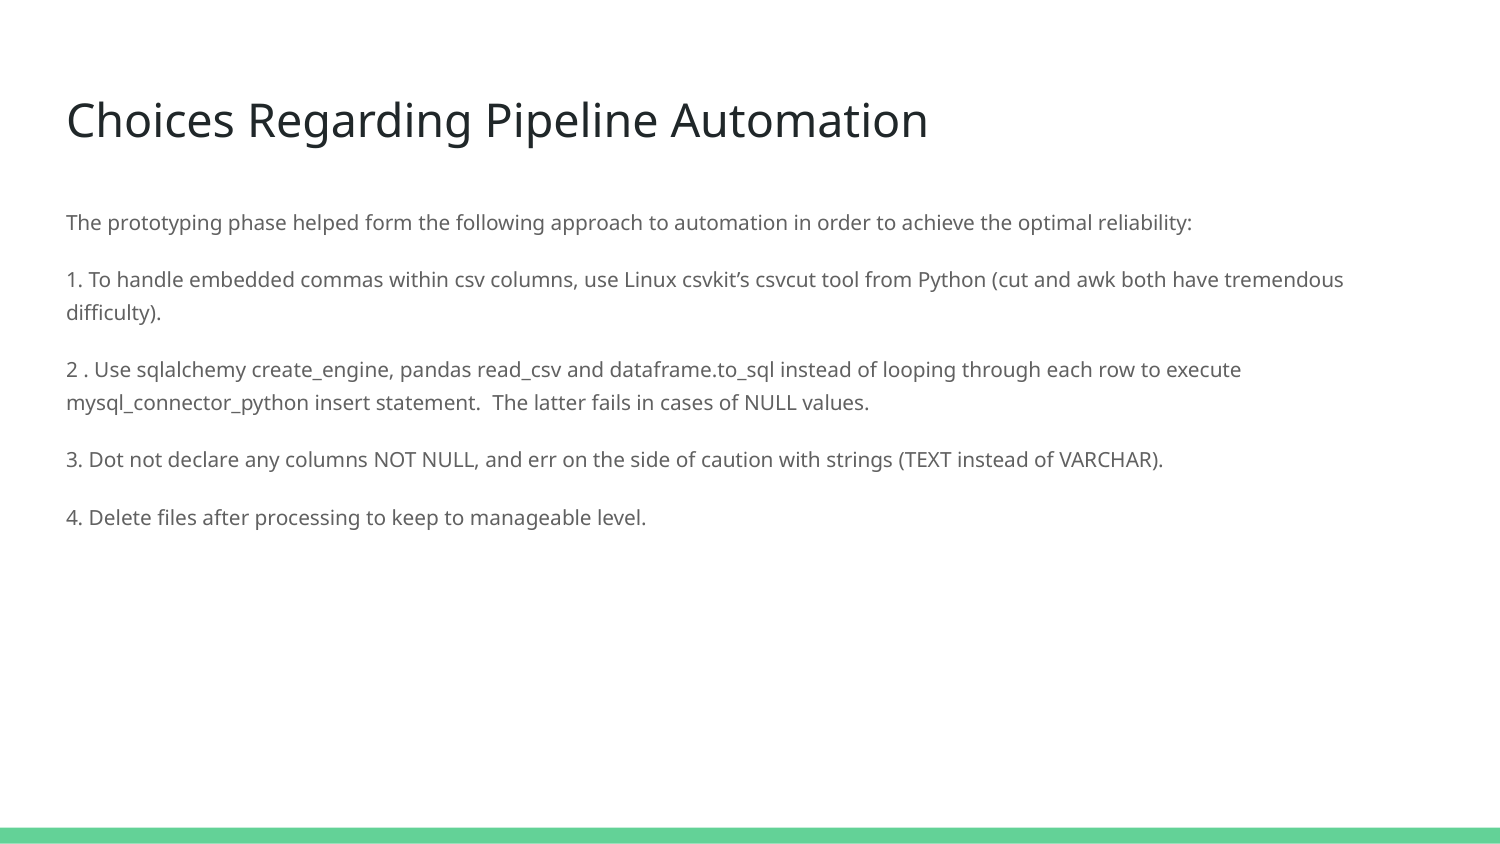

# Choices Regarding Pipeline Automation
The prototyping phase helped form the following approach to automation in order to achieve the optimal reliability:
1. To handle embedded commas within csv columns, use Linux csvkit’s csvcut tool from Python (cut and awk both have tremendous difficulty).
2 . Use sqlalchemy create_engine, pandas read_csv and dataframe.to_sql instead of looping through each row to execute mysql_connector_python insert statement. The latter fails in cases of NULL values.
3. Dot not declare any columns NOT NULL, and err on the side of caution with strings (TEXT instead of VARCHAR).
4. Delete files after processing to keep to manageable level.